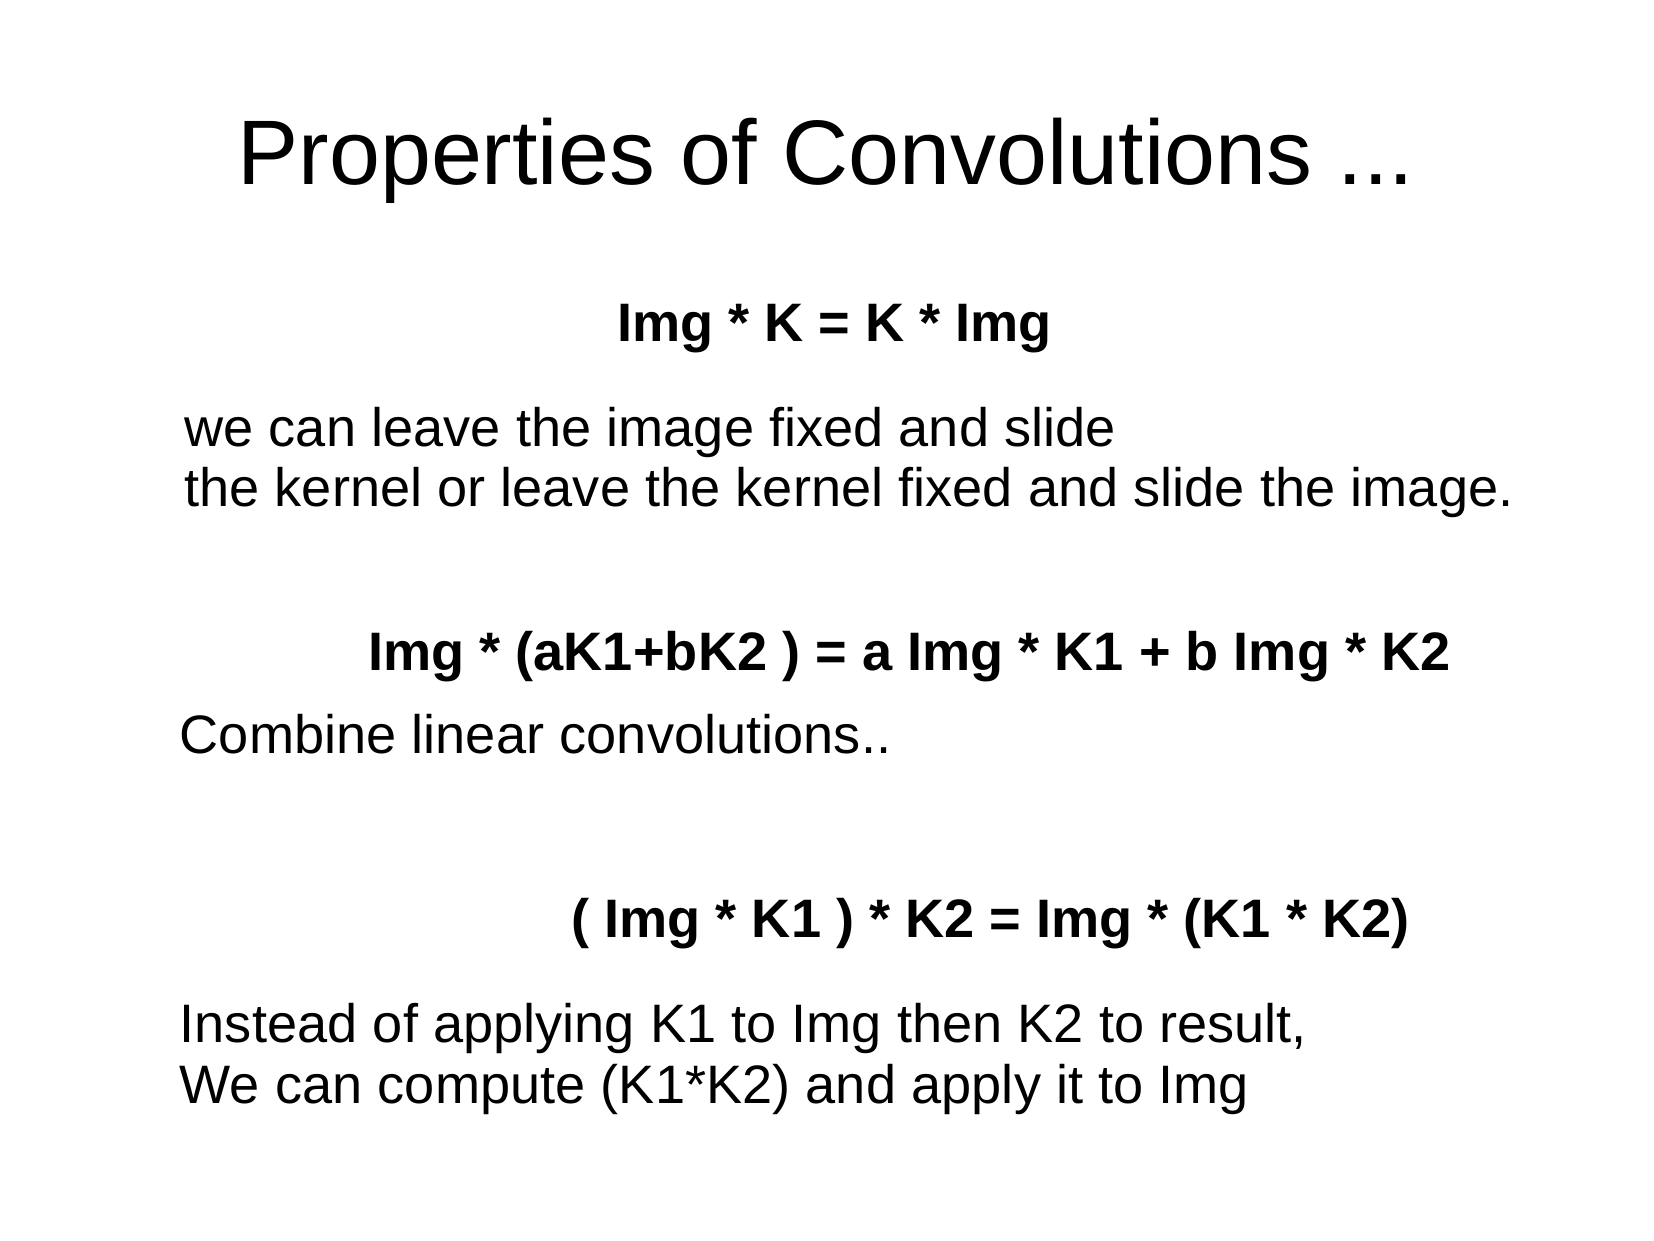

# Properties of Convolutions ...
Img * K = K * Img
we can leave the image fixed and slide
the kernel or leave the kernel fixed and slide the image.
Img * (aK1+bK2 ) = a Img * K1 + b Img * K2
Combine linear convolutions..
( Img * K1 ) * K2 = Img * (K1 * K2)
Instead of applying K1 to Img then K2 to result,
We can compute (K1*K2) and apply it to Img